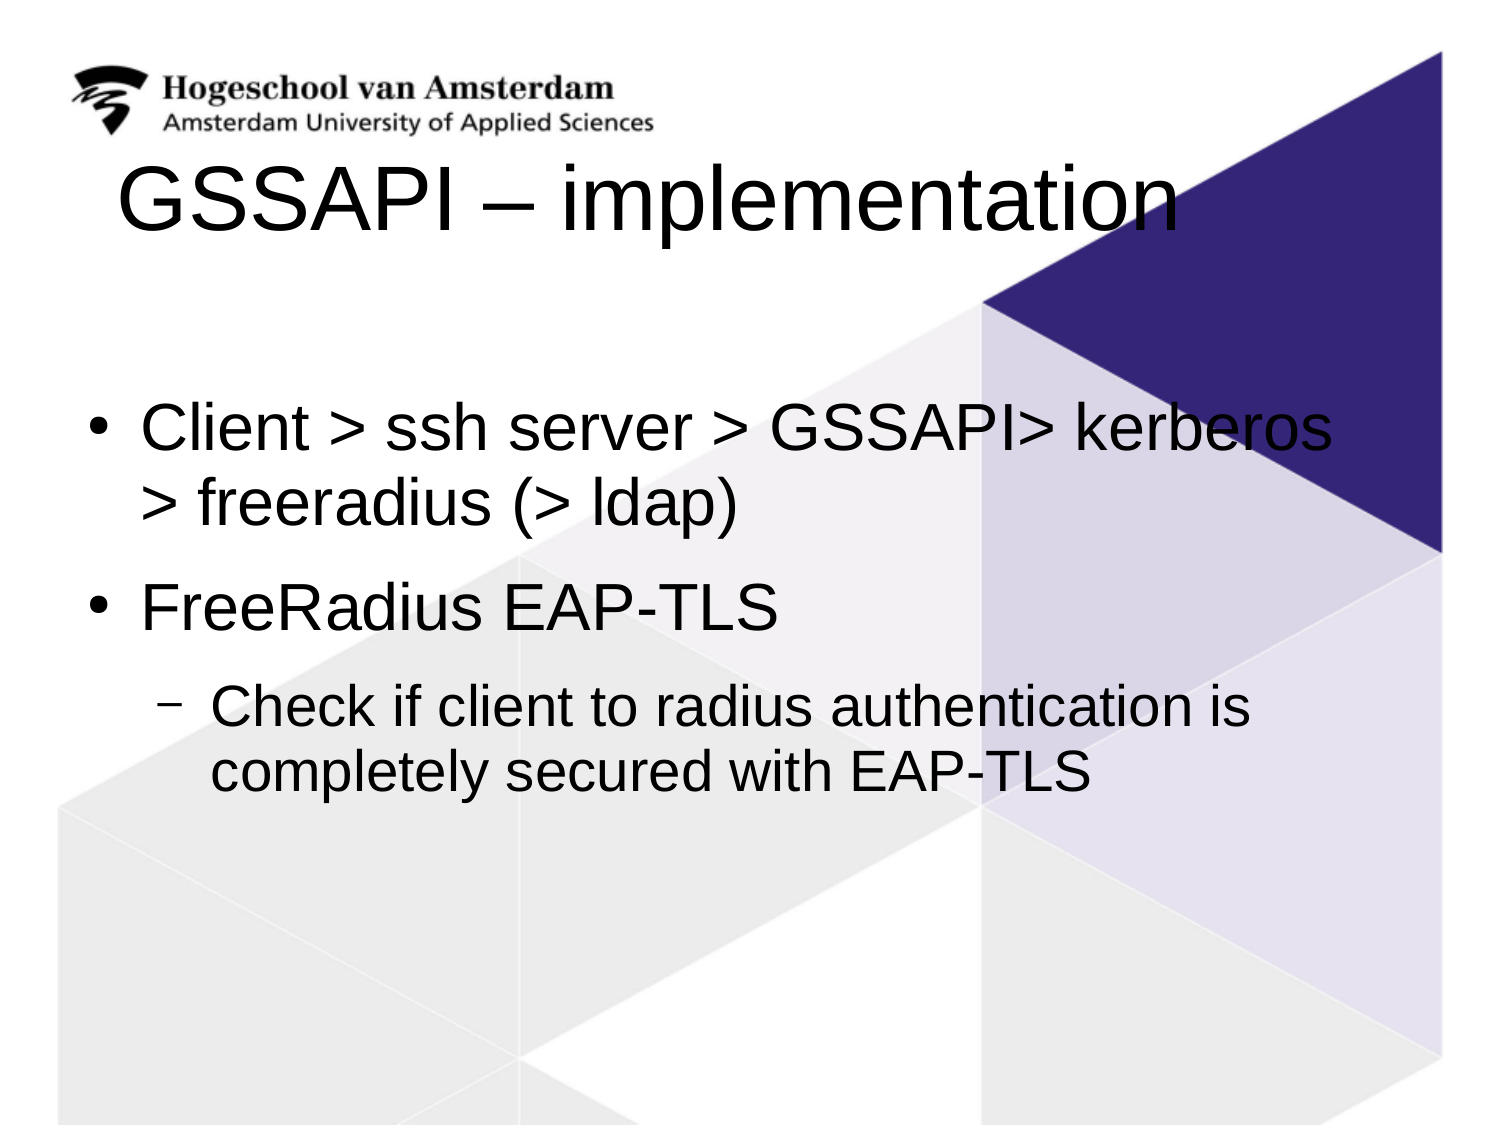

# GSSAPI – implementation
Client > ssh server > GSSAPI> kerberos > freeradius (> ldap)
FreeRadius EAP-TLS
Check if client to radius authentication is completely secured with EAP-TLS